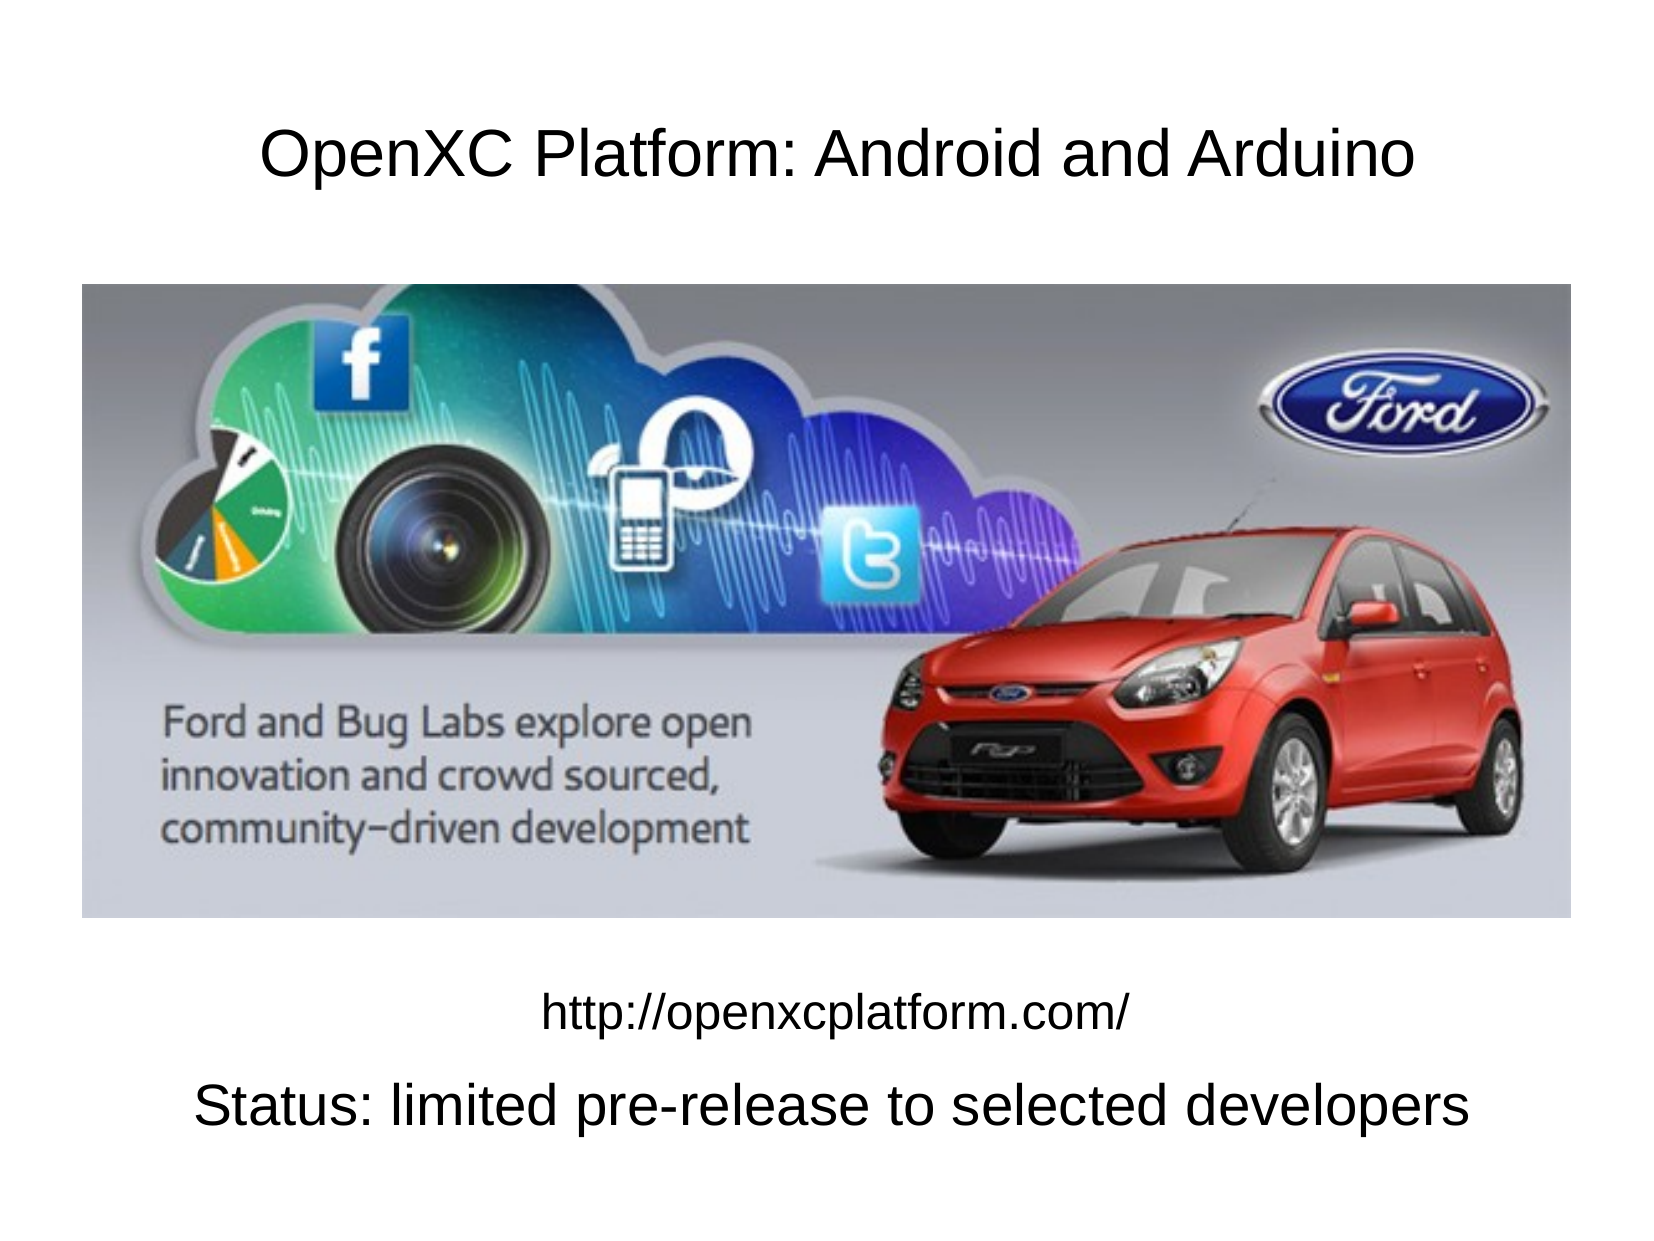

# OpenXC Platform: Android and Arduino
http://openxcplatform.com/
Status: limited pre-release to selected developers